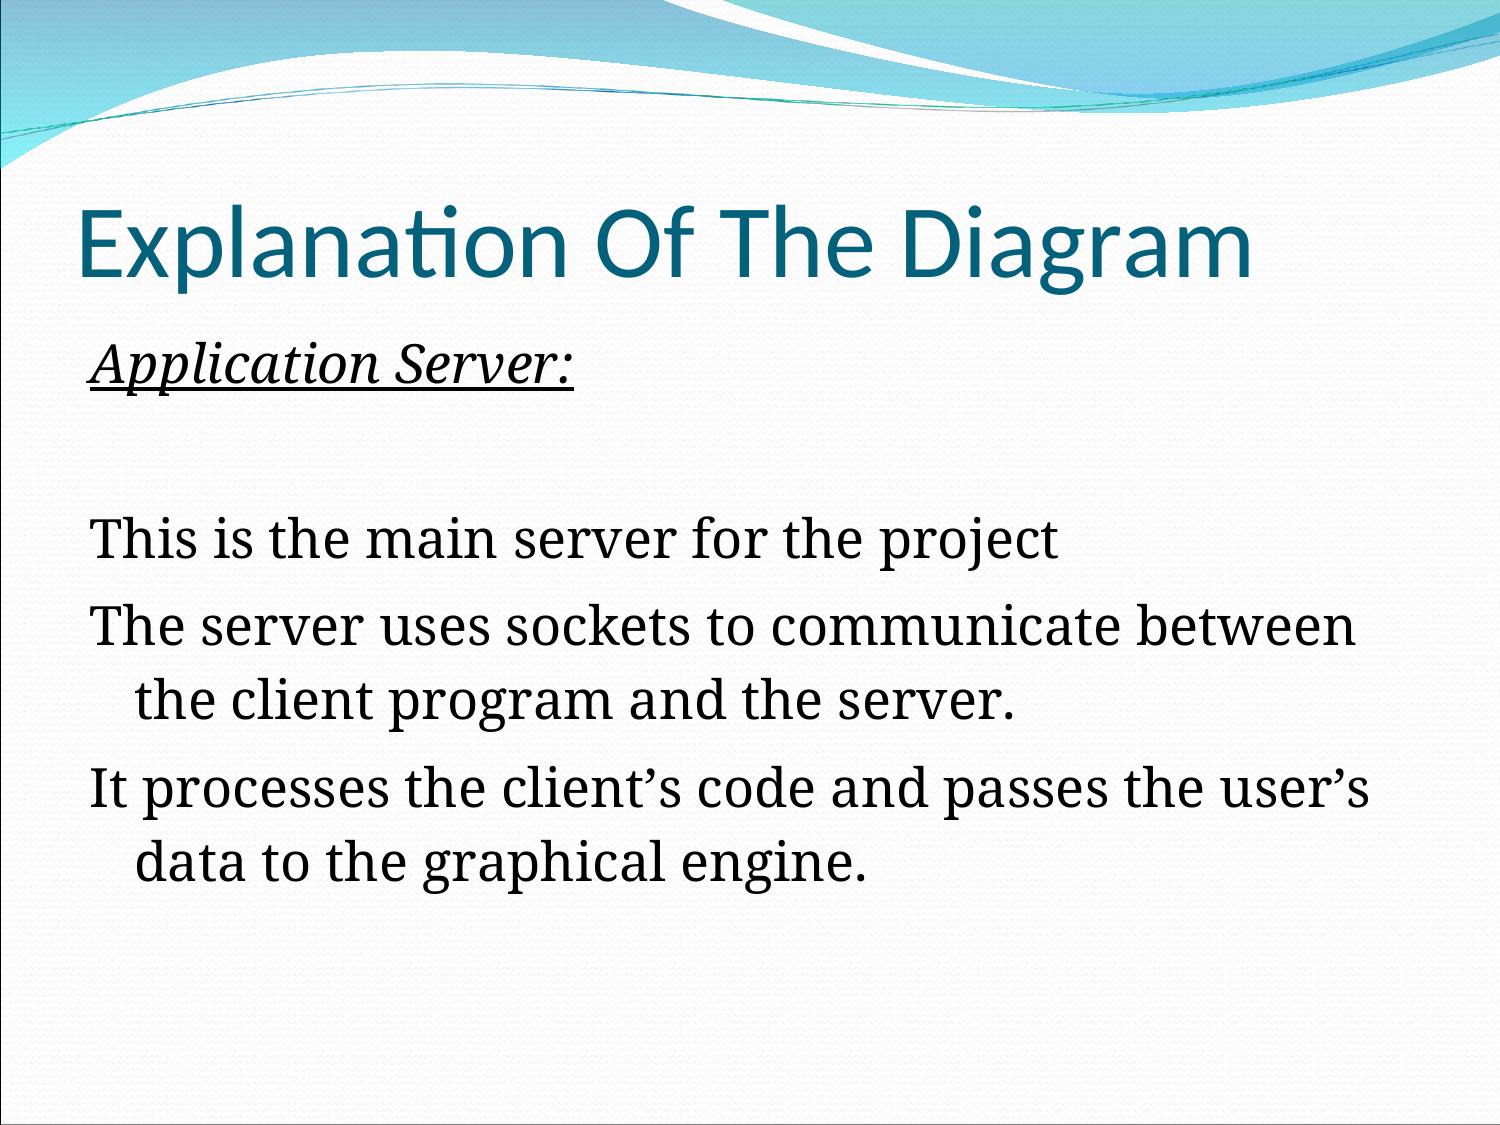

# Explanation Of The Diagram
Application Server:
This is the main server for the project
The server uses sockets to communicate between the client program and the server.
It processes the client’s code and passes the user’s data to the graphical engine.